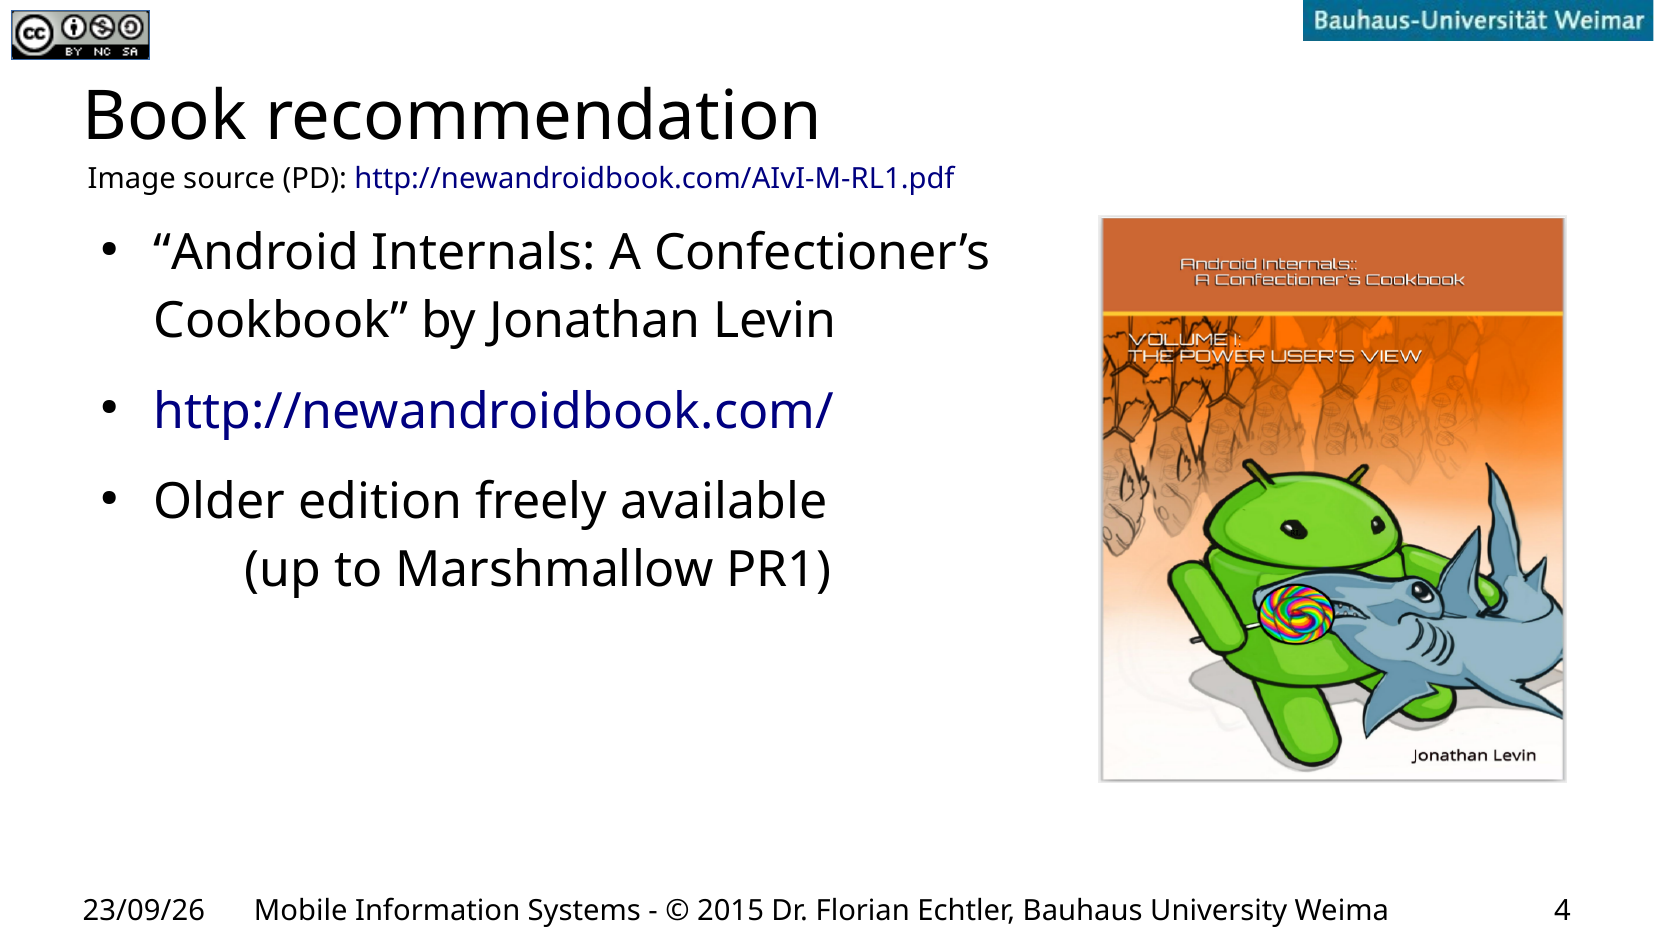

# Book recommendation
Image source (PD): http://newandroidbook.com/AIvI-M-RL1.pdf
“Android Internals: A Confectioner’s Cookbook” by Jonathan Levin
http://newandroidbook.com/
Older edition freely available (up to Marshmallow PR1)
Mobile Information Systems - © 2015 Dr. Florian Echtler, Bauhaus University Weimar
4